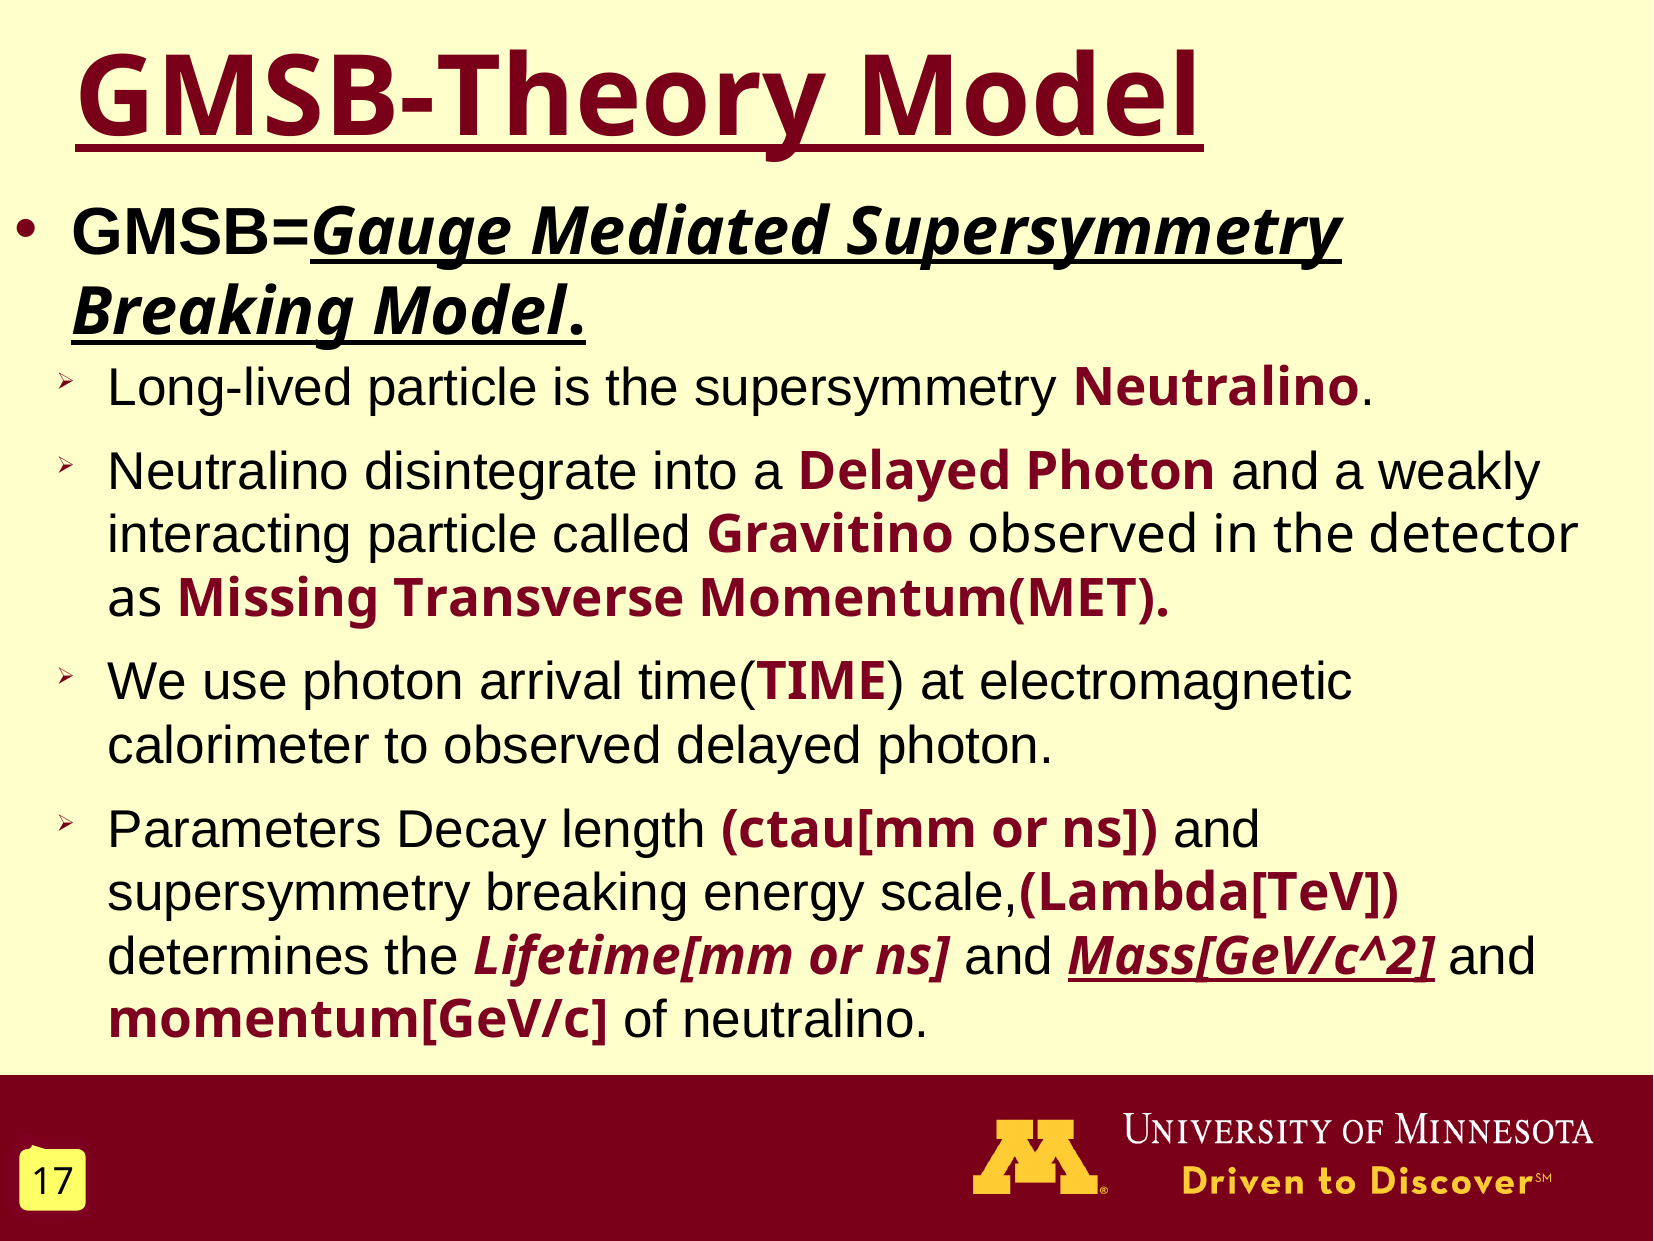

# GMSB-Theory Model
GMSB=Gauge Mediated Supersymmetry Breaking Model.
Long-lived particle is the supersymmetry Neutralino.
Neutralino disintegrate into a Delayed Photon and a weakly interacting particle called Gravitino observed in the detector as Missing Transverse Momentum(MET).
We use photon arrival time(TIME) at electromagnetic calorimeter to observed delayed photon.
Parameters Decay length (ctau[mm or ns]) and supersymmetry breaking energy scale,(Lambda[TeV]) determines the Lifetime[mm or ns] and Mass[GeV/c^2] and momentum[GeV/c] of neutralino.
17